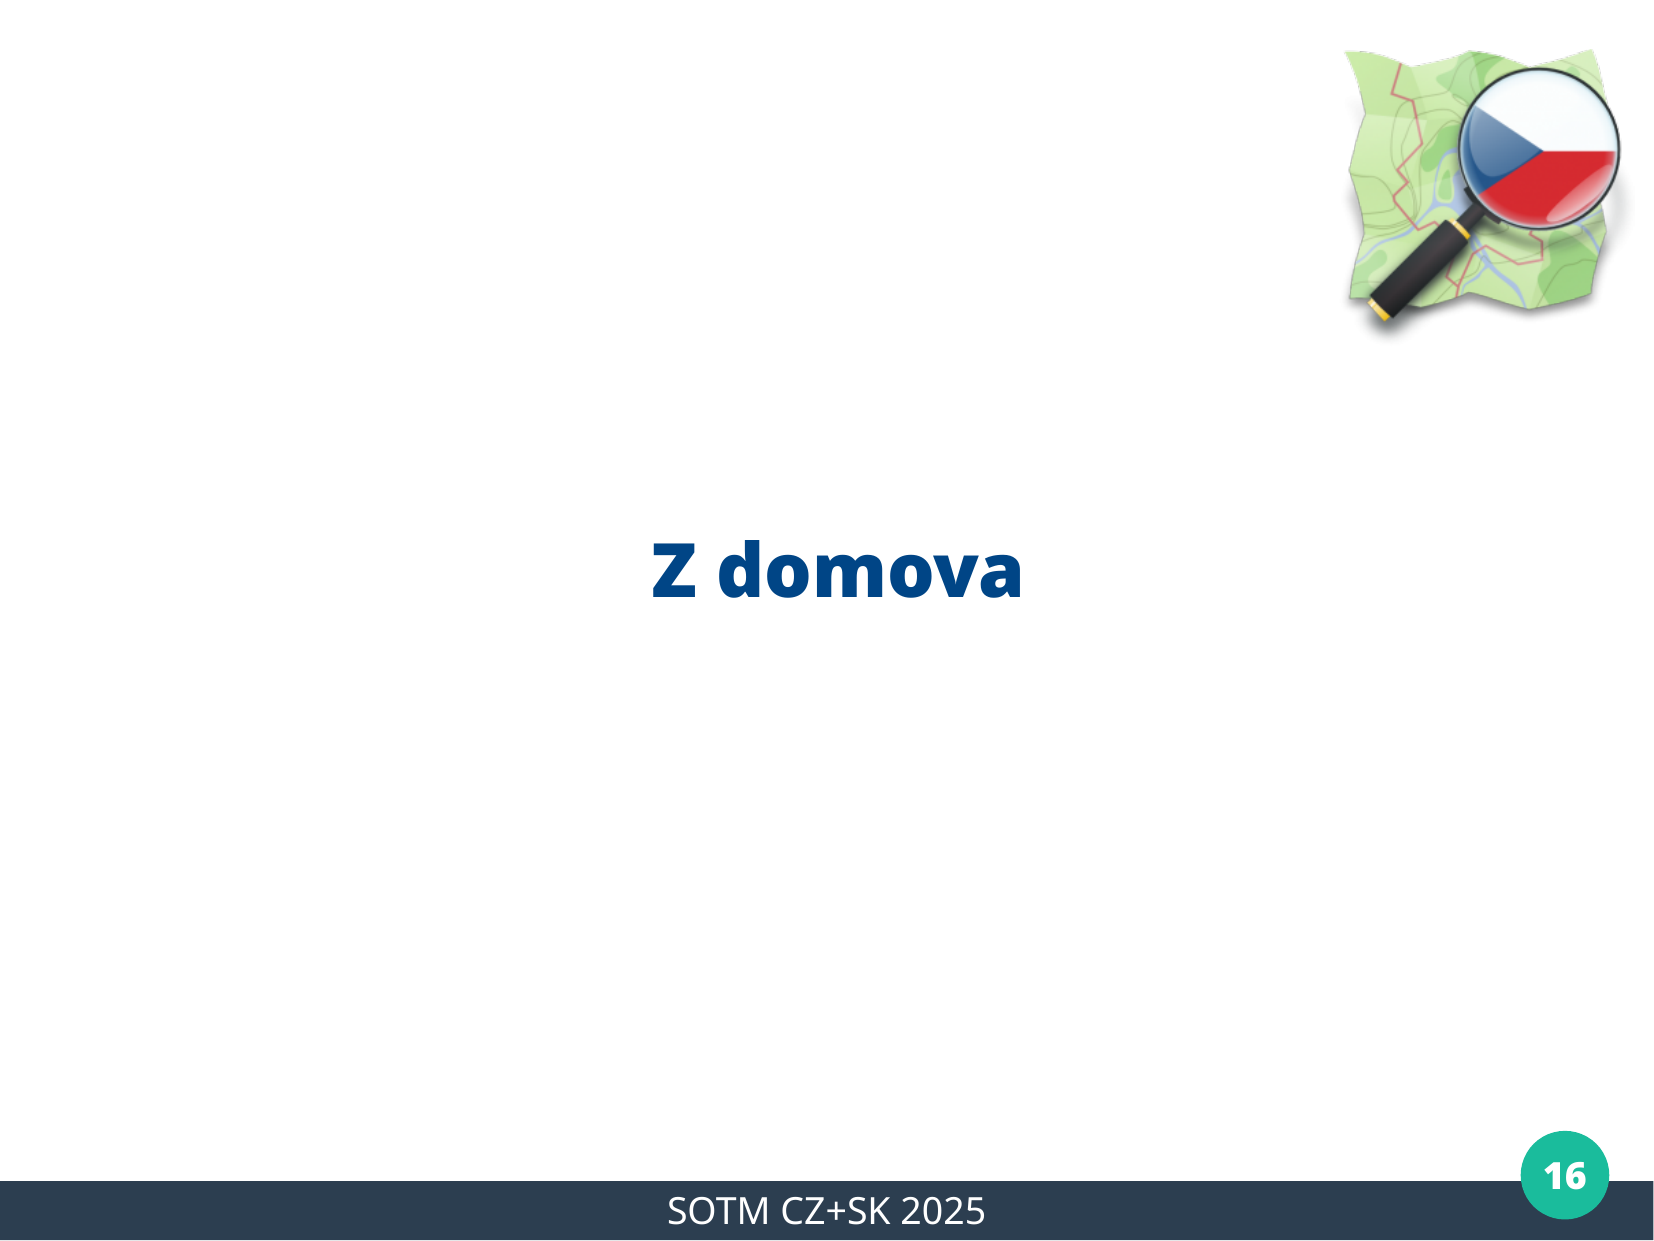

# Z domova
16
SOTM CZ+SK 2025